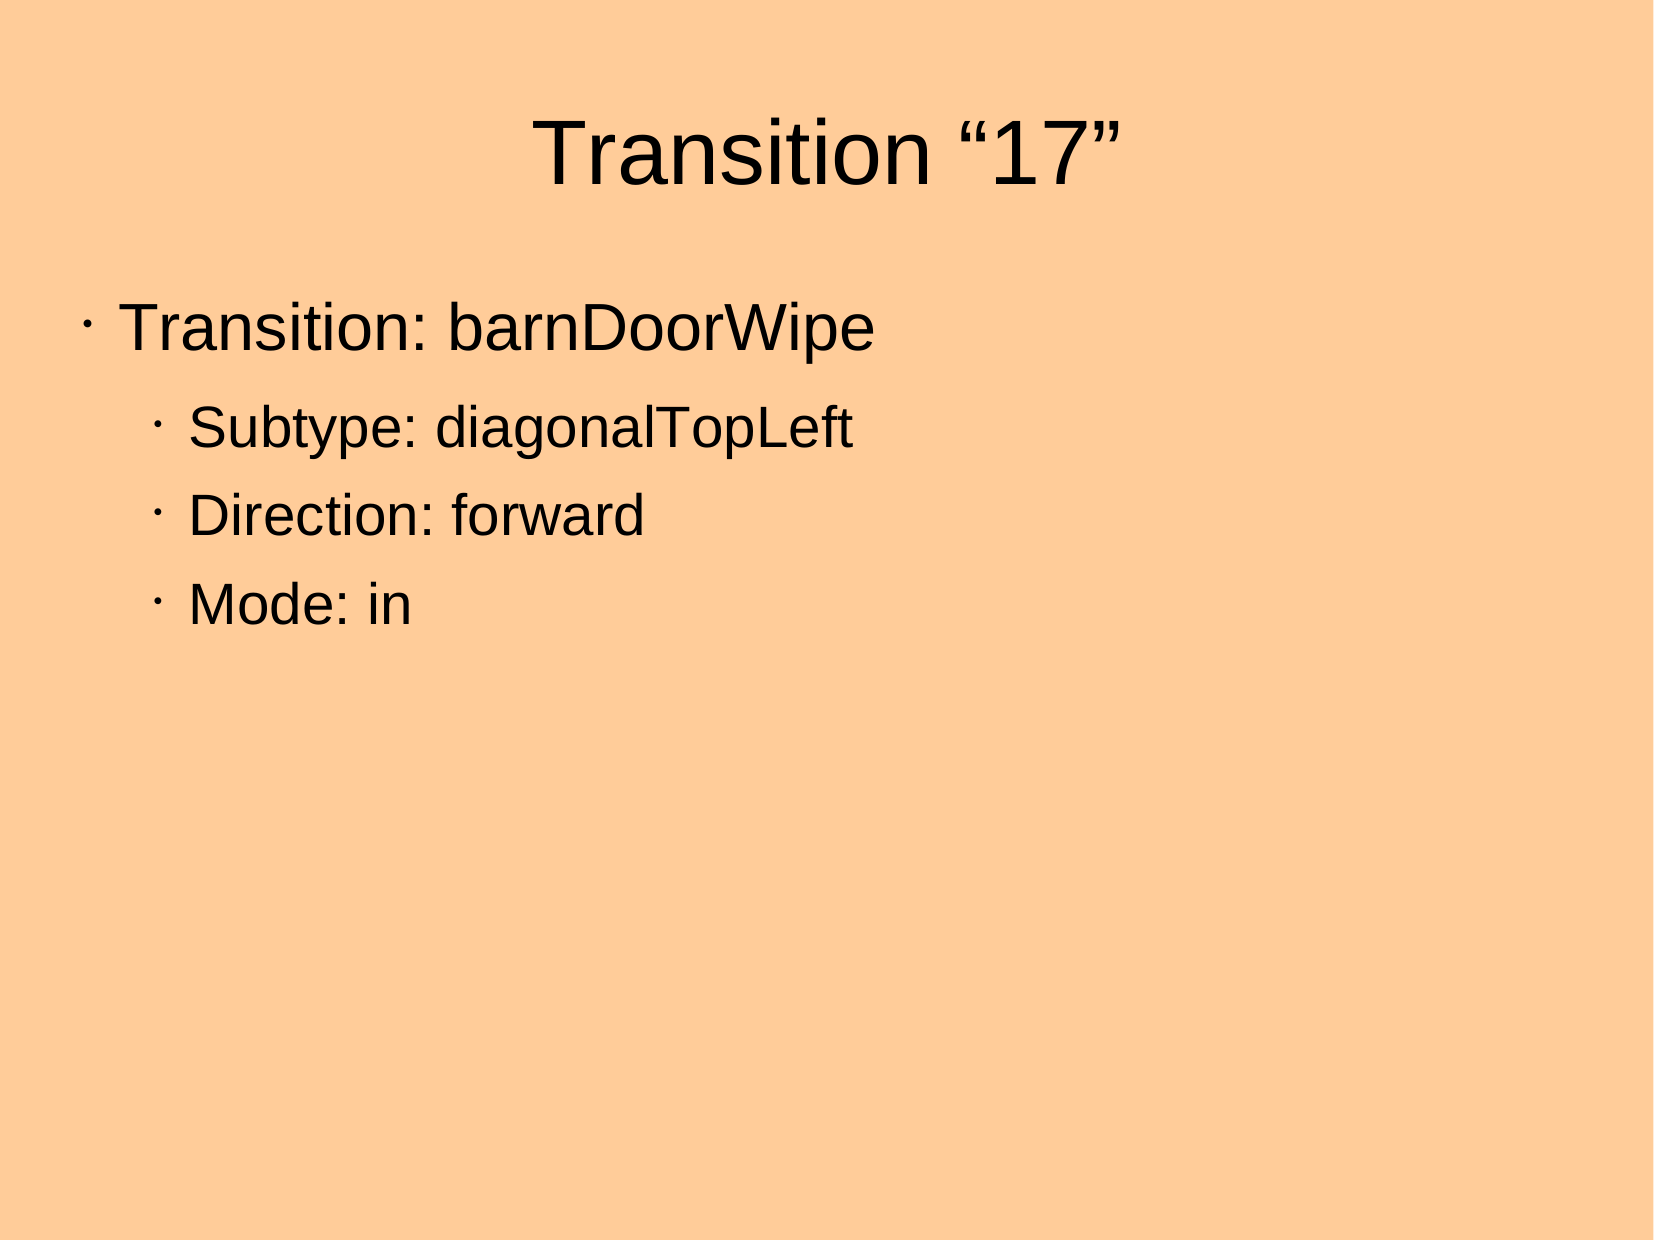

# Transition “17”
Transition: barnDoorWipe
Subtype: diagonalTopLeft
Direction: forward
Mode: in